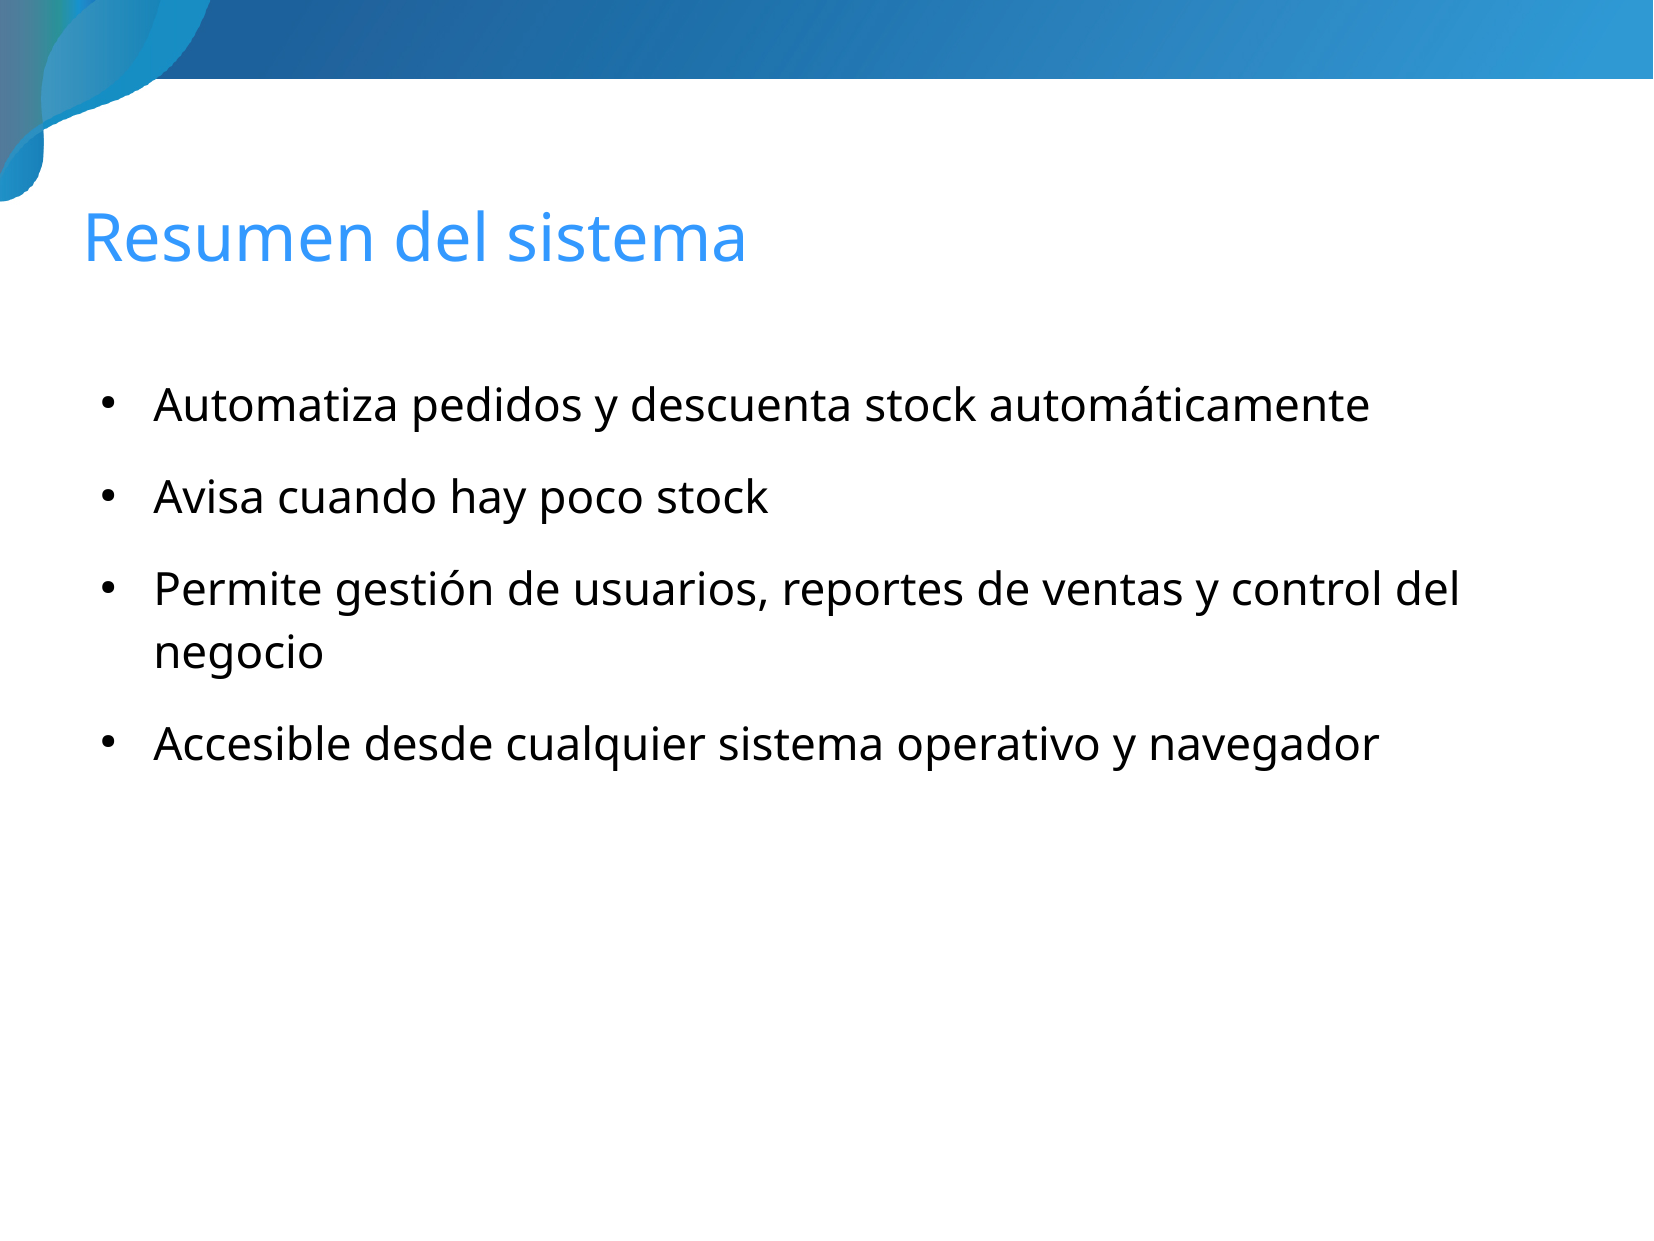

# Resumen del sistema
Automatiza pedidos y descuenta stock automáticamente
Avisa cuando hay poco stock
Permite gestión de usuarios, reportes de ventas y control del negocio
Accesible desde cualquier sistema operativo y navegador